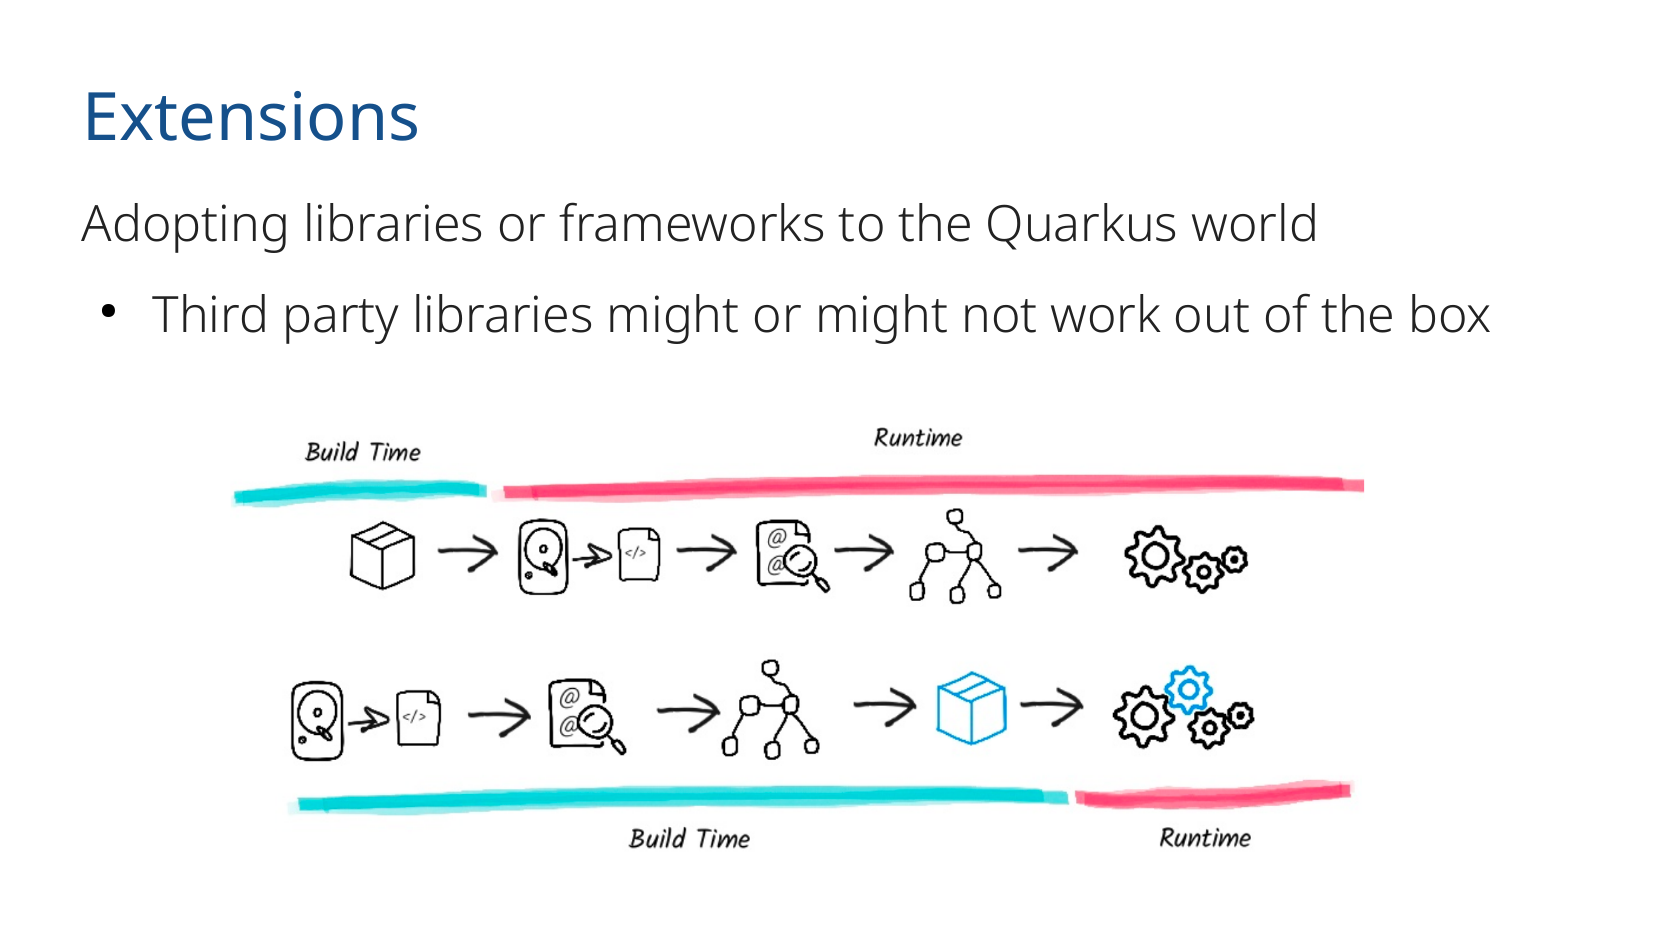

# Extensions
Adopting libraries or frameworks to the Quarkus world
Third party libraries might or might not work out of the box